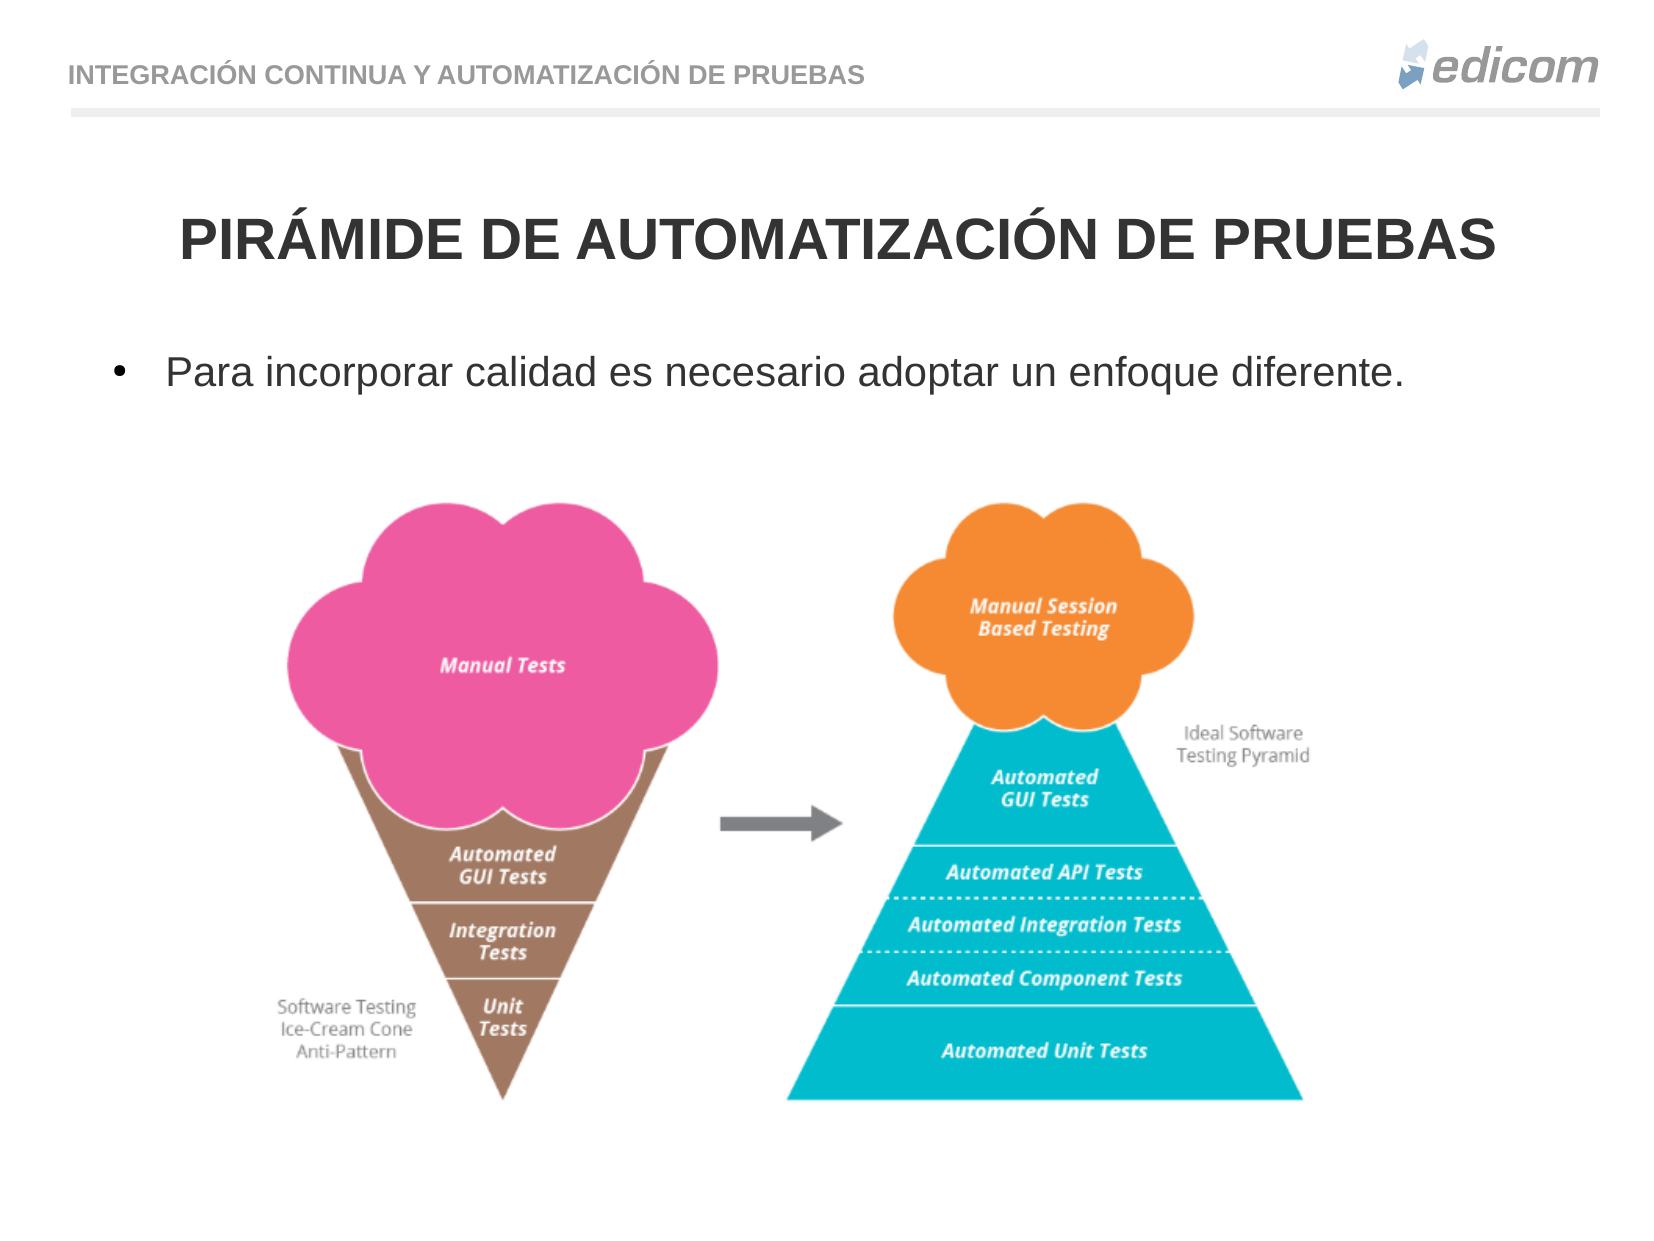

# PIRÁMIDE DE AUTOMATIZACIÓN DE PRUEBAS
Para incorporar calidad es necesario adoptar un enfoque diferente.